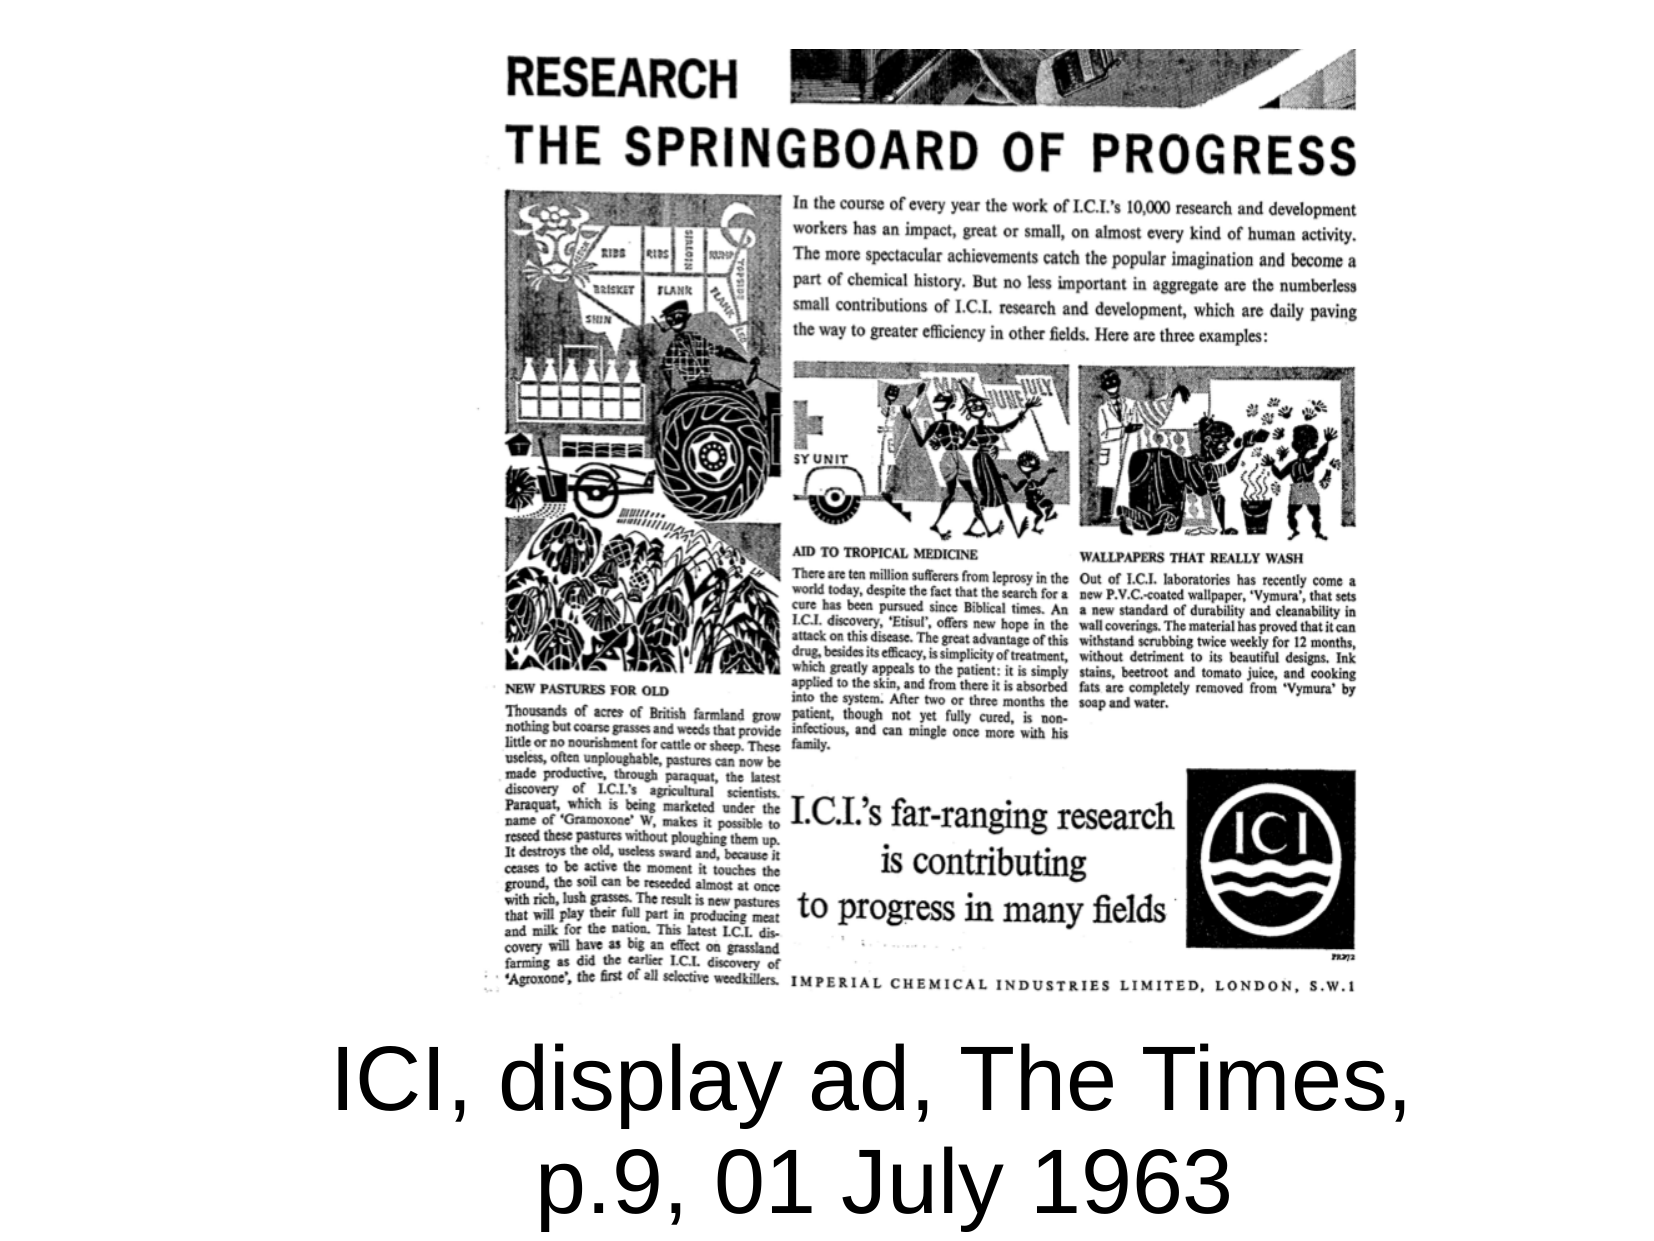

#
ICI, display ad, The Times,
 p.9, 01 July 1963